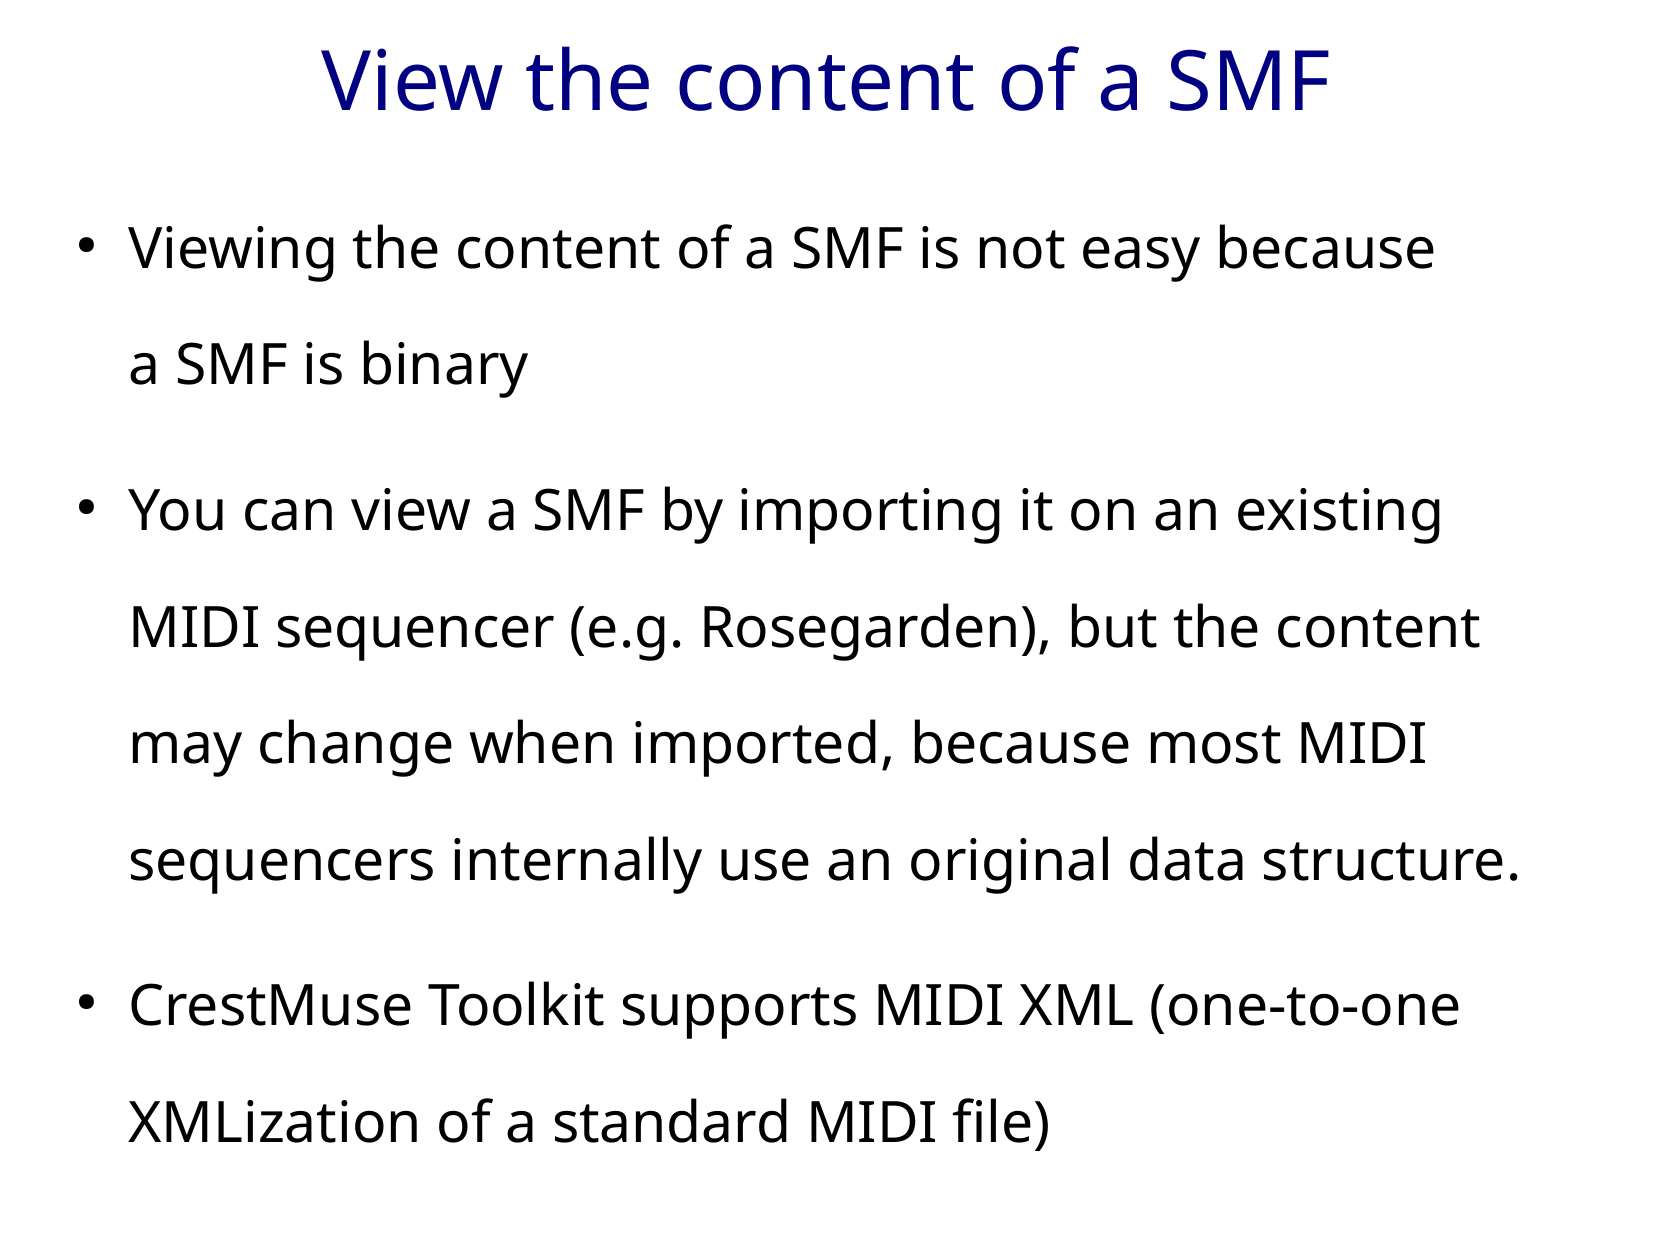

# View the content of a SMF
Viewing the content of a SMF is not easy because
a SMF is binary
You can view a SMF by importing it on an existing MIDI sequencer (e.g. Rosegarden), but the content may change when imported, because most MIDI sequencers internally use an original data structure.
CrestMuse Toolkit supports MIDI XML (one-to-one XMLization of a standard MIDI file)